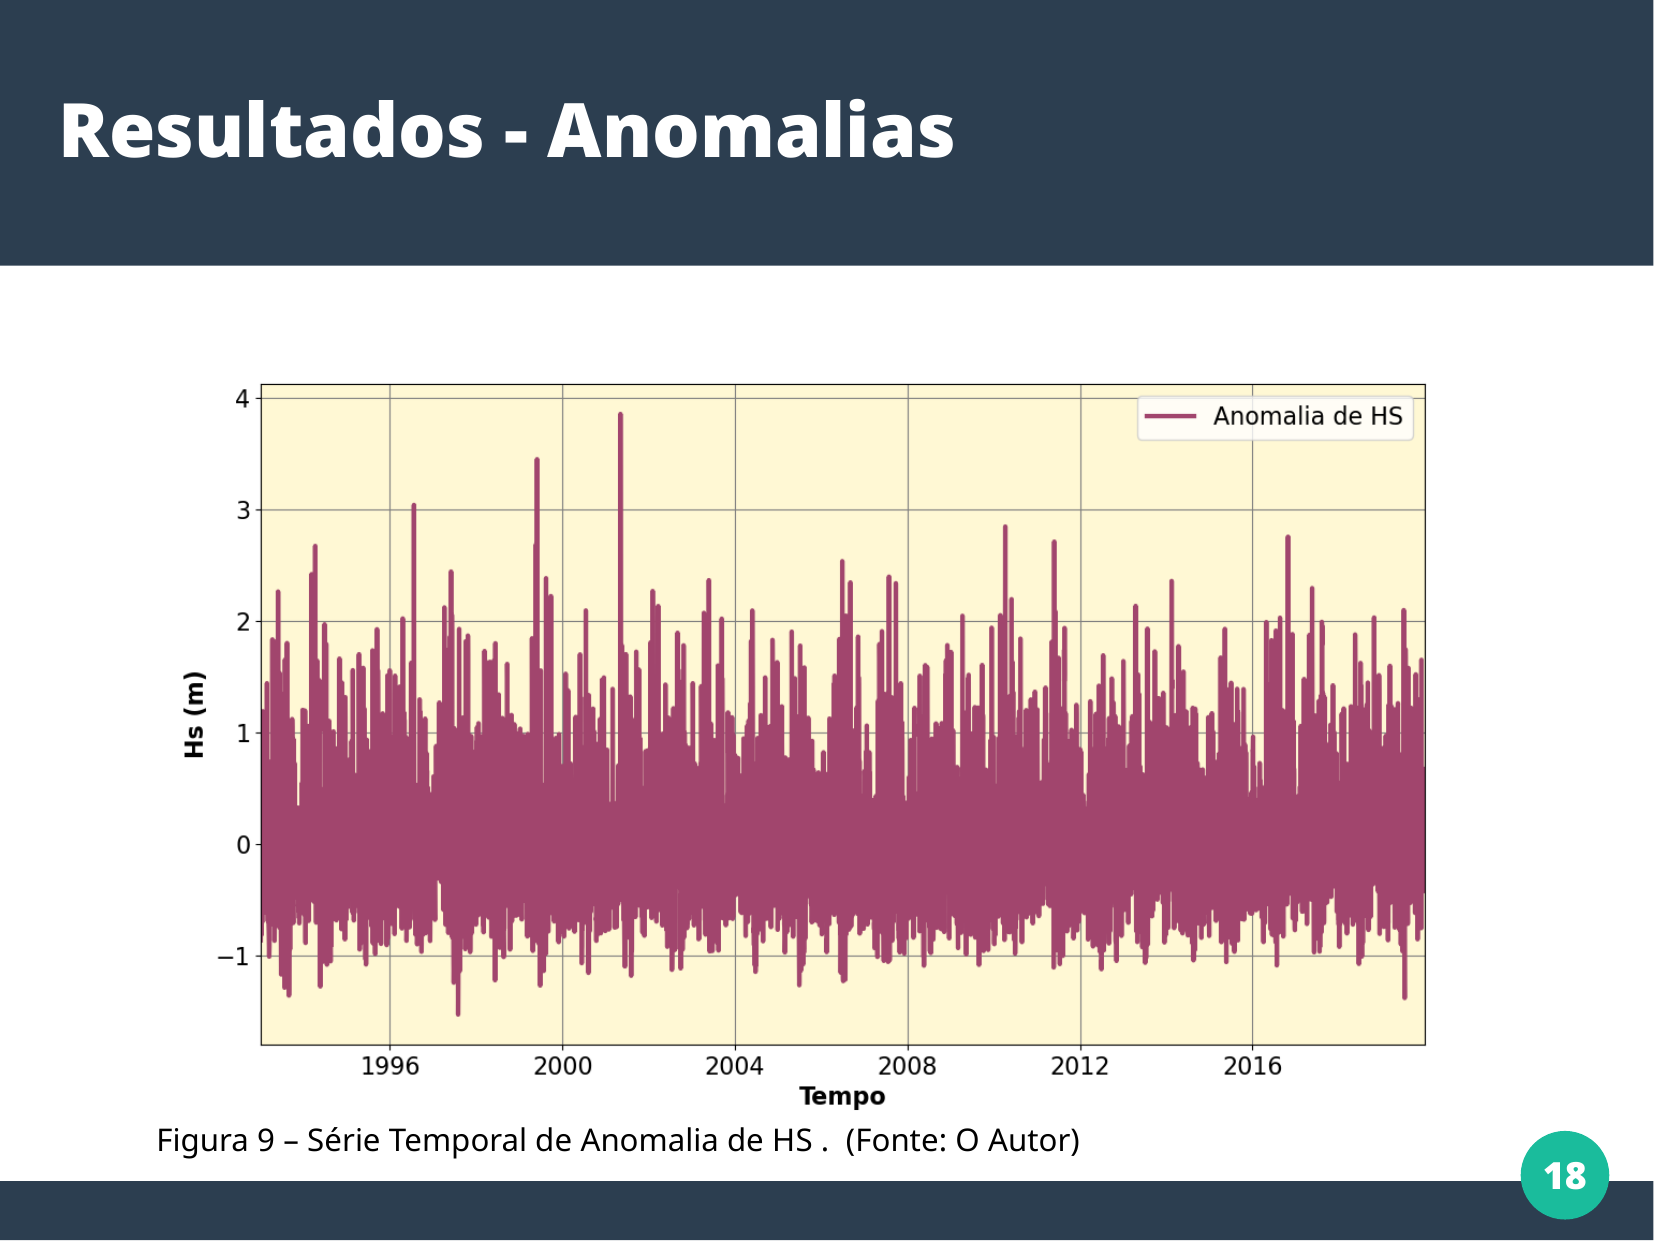

# Resultados - Anomalias
Figura 9 – Série Temporal de Anomalia de HS . (Fonte: O Autor)
18